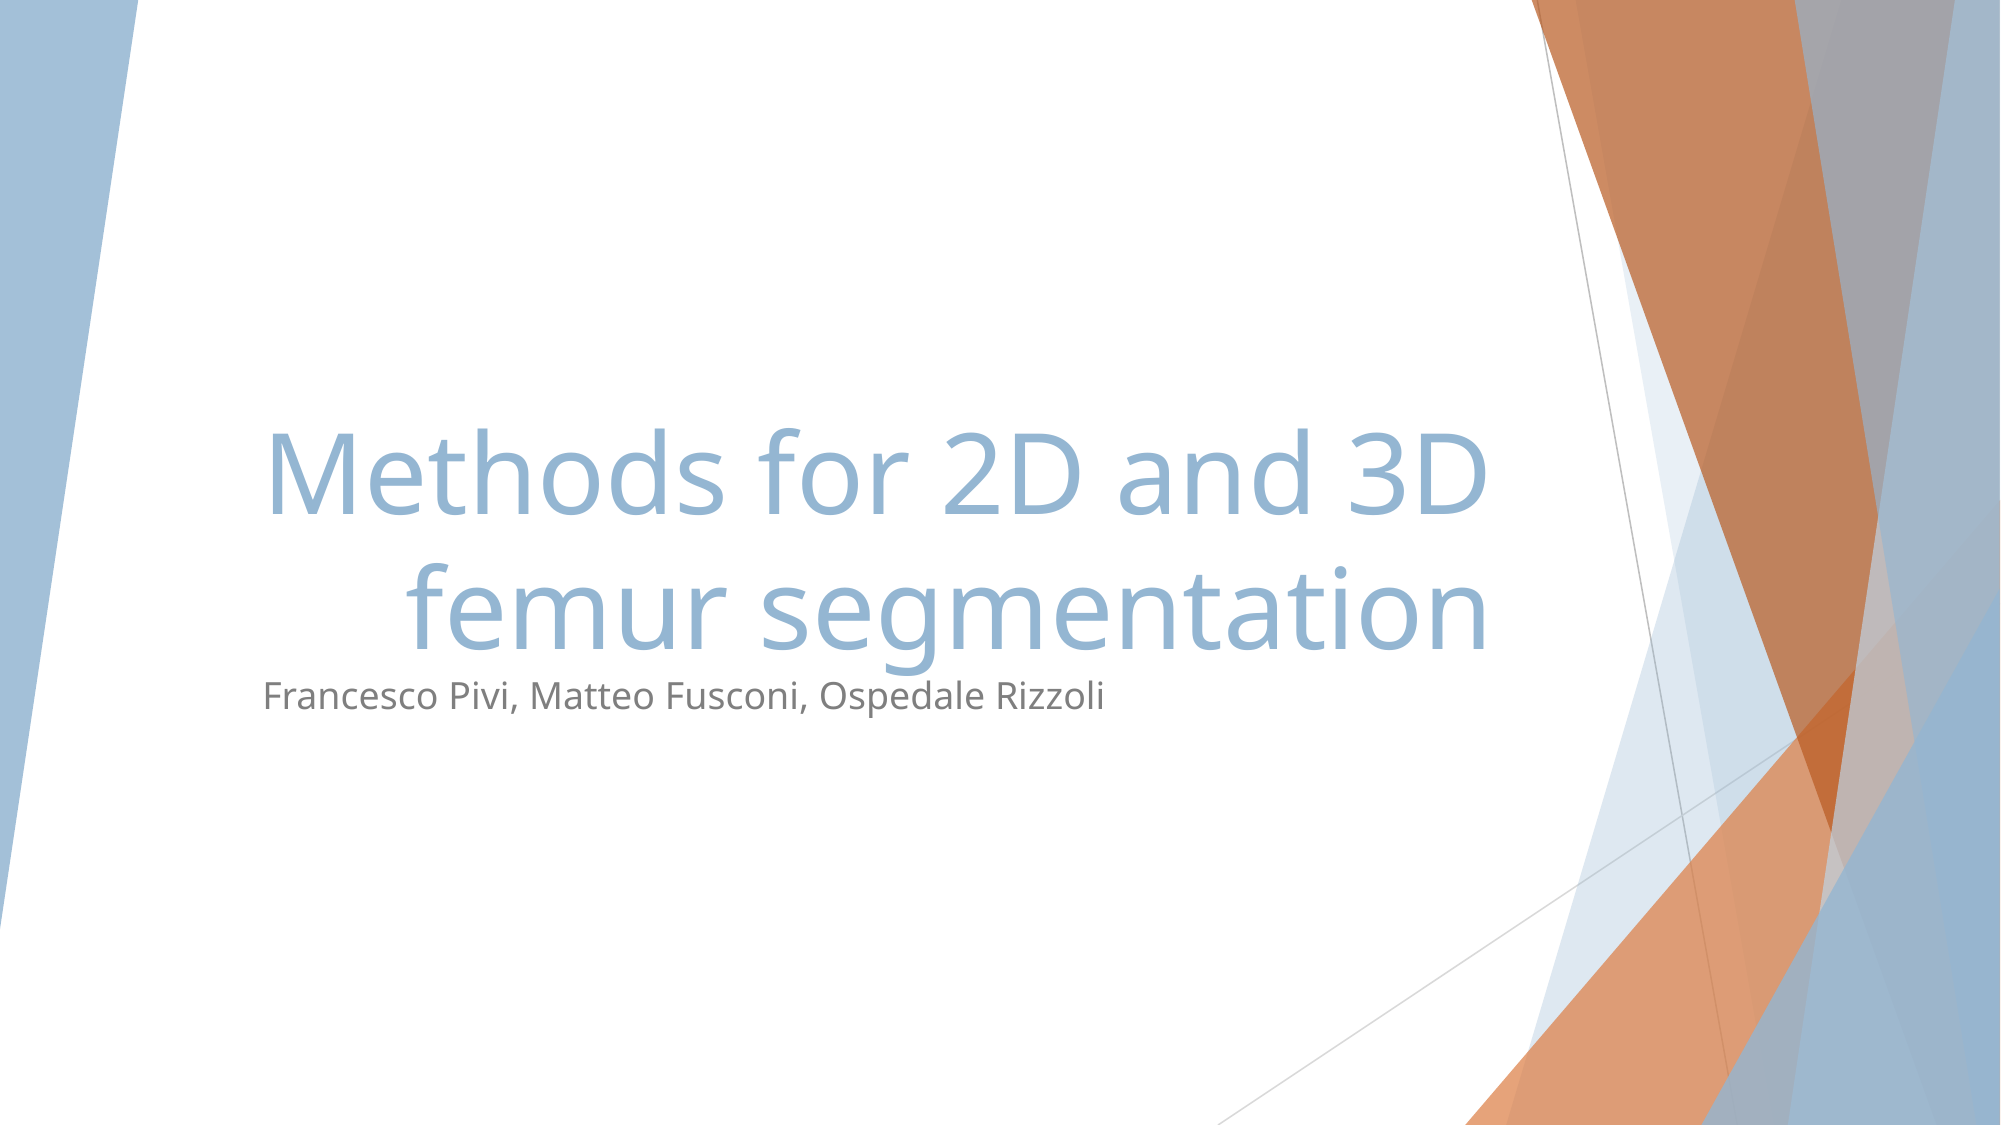

# Methods for 2D and 3D femur segmentation
Francesco Pivi, Matteo Fusconi, Ospedale Rizzoli